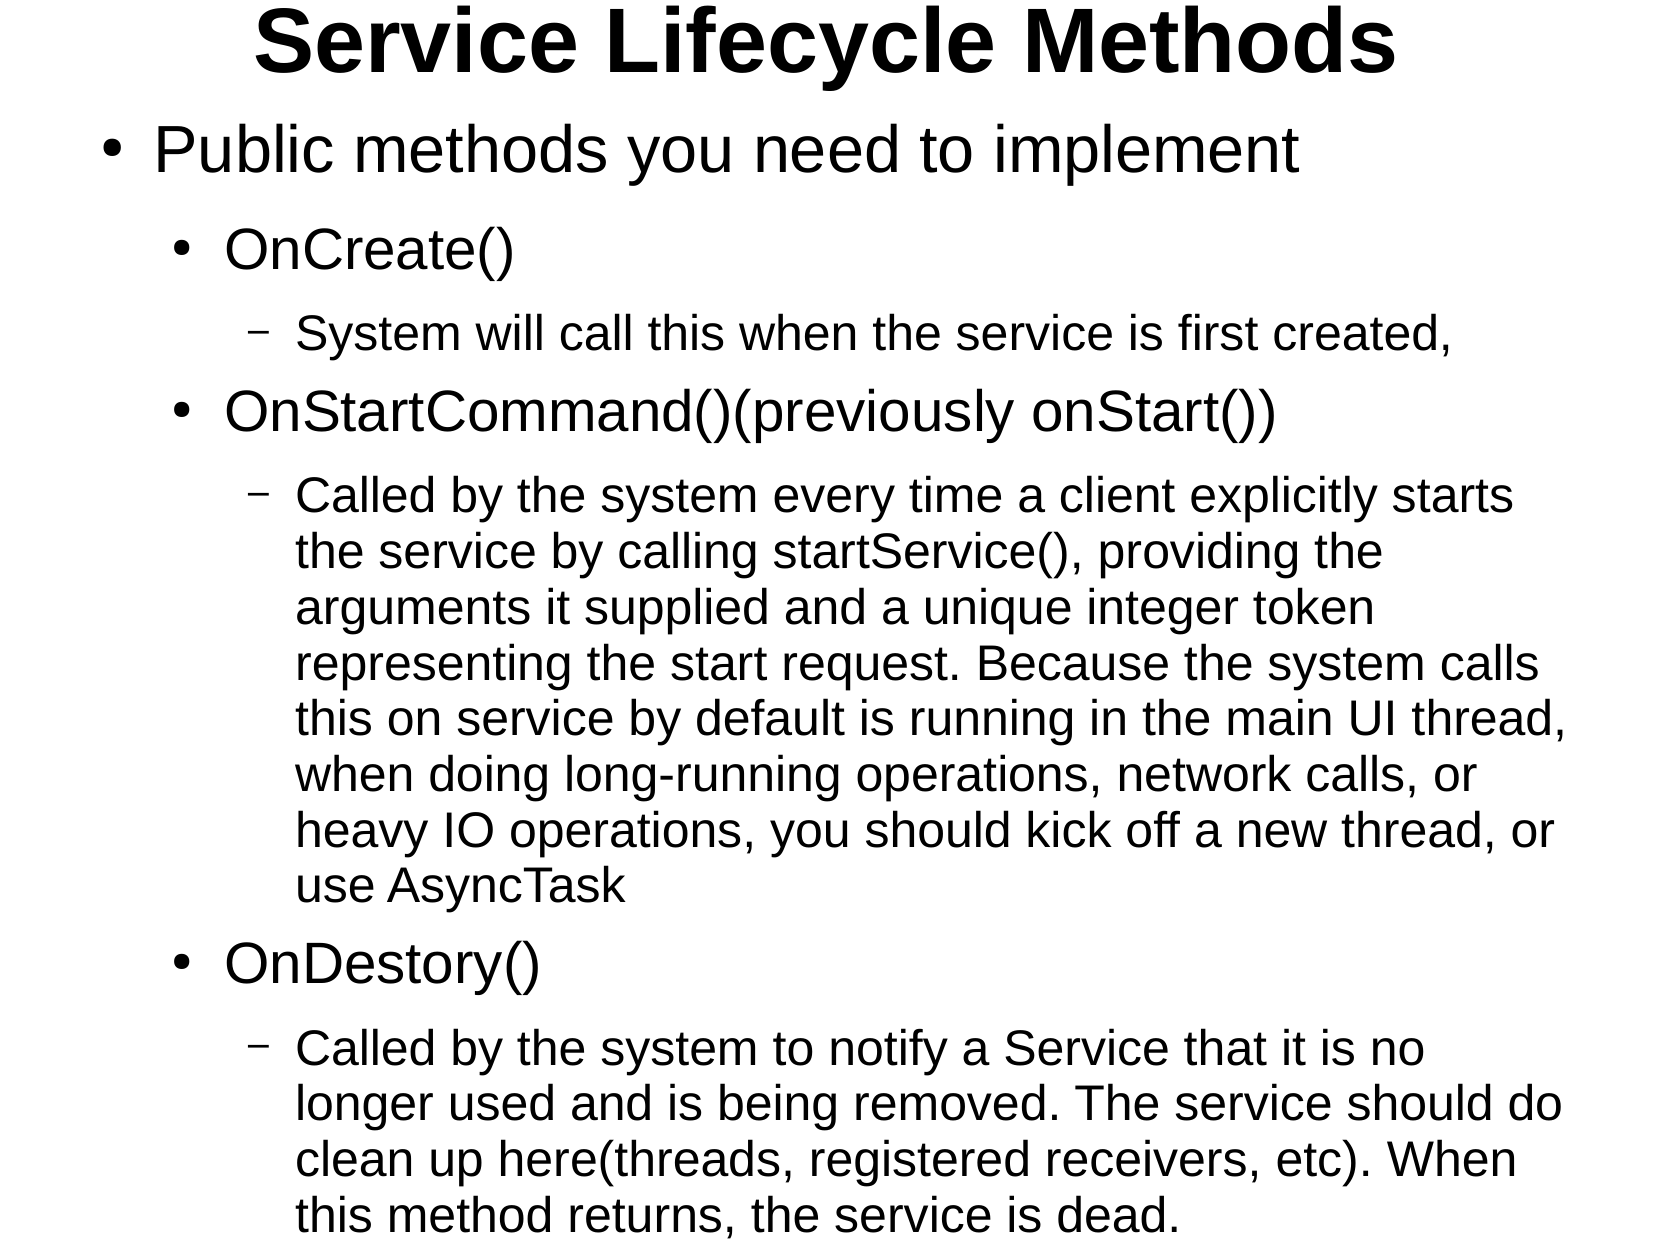

# Service Lifecycle Methods
Public methods you need to implement
OnCreate()
System will call this when the service is first created,
OnStartCommand()(previously onStart())
Called by the system every time a client explicitly starts the service by calling startService(), providing the arguments it supplied and a unique integer token representing the start request. Because the system calls this on service by default is running in the main UI thread, when doing long-running operations, network calls, or heavy IO operations, you should kick off a new thread, or use AsyncTask
OnDestory()
Called by the system to notify a Service that it is no longer used and is being removed. The service should do clean up here(threads, registered receivers, etc). When this method returns, the service is dead.